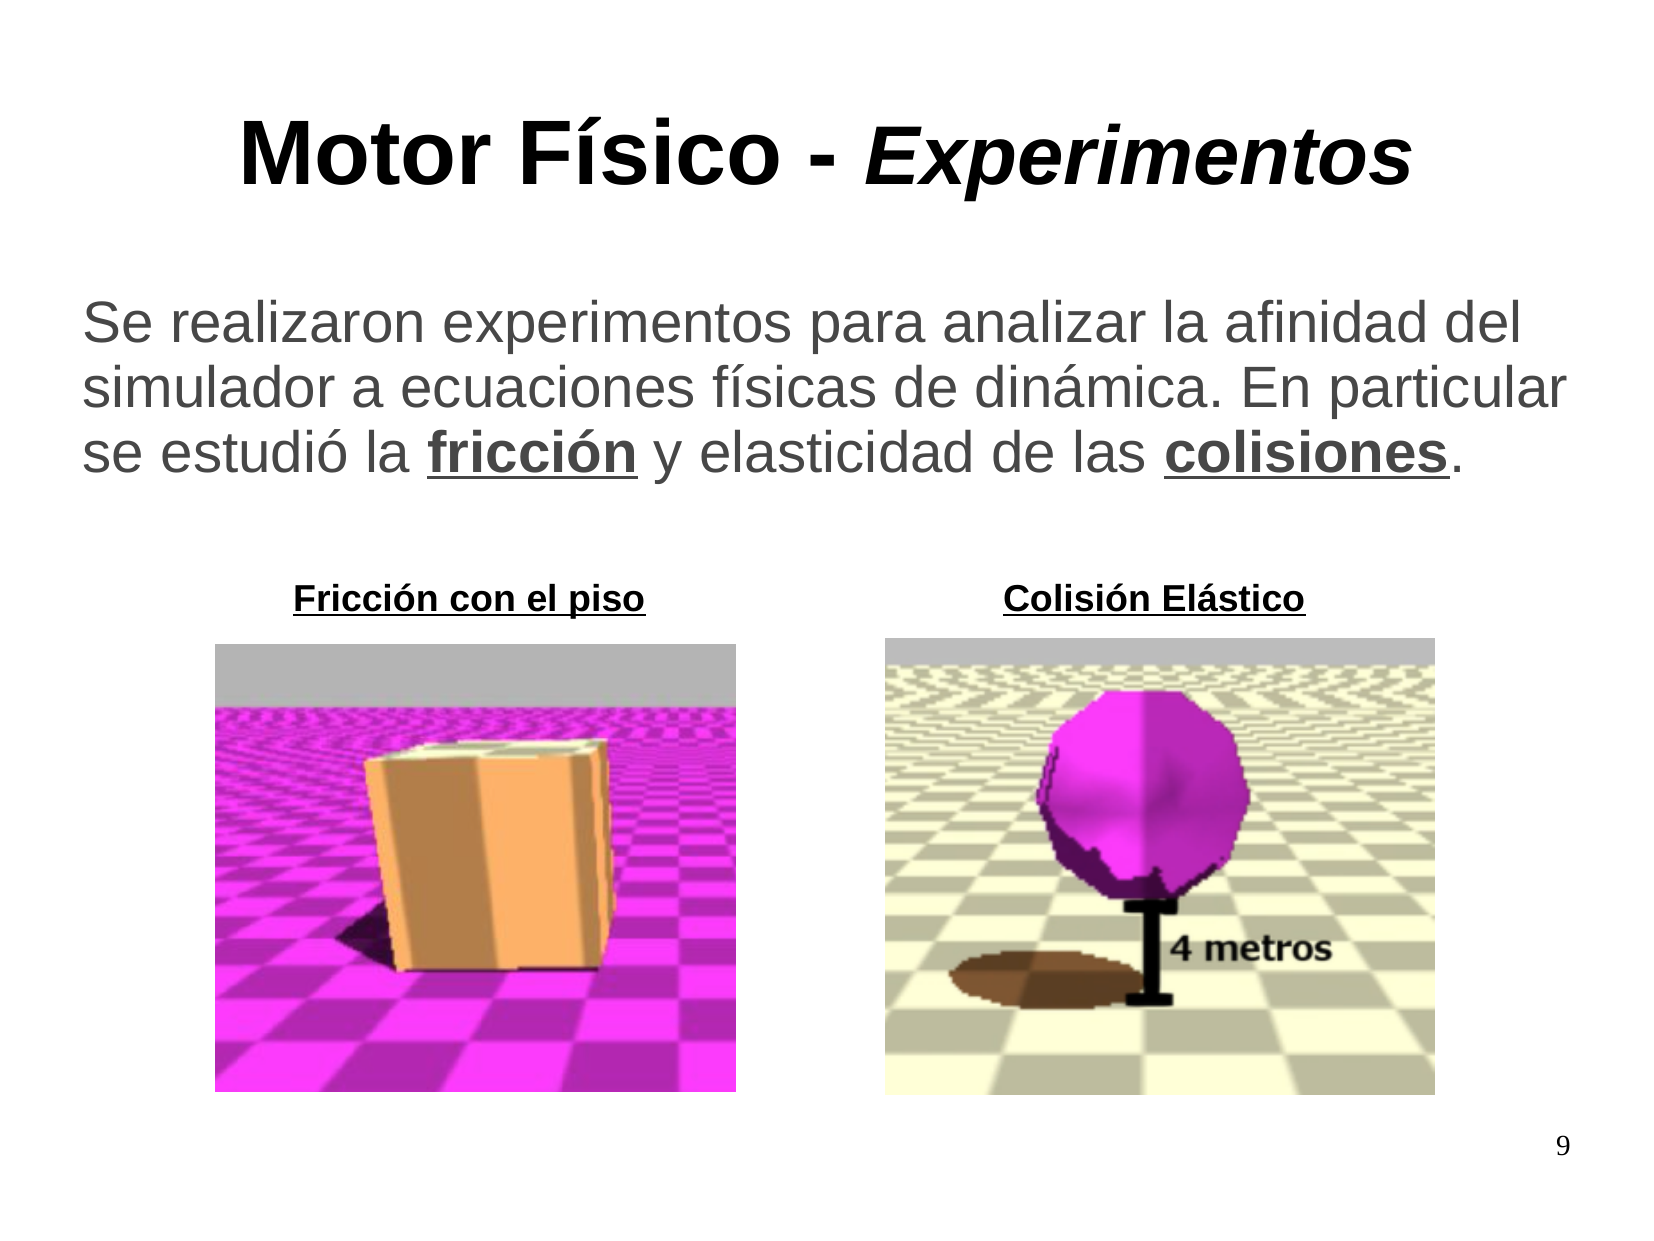

# Motor Físico - Experimentos
Se realizaron experimentos para analizar la afinidad del simulador a ecuaciones físicas de dinámica. En particular se estudió la fricción y elasticidad de las colisiones.
Fricción con el piso
Colisión Elástico
9